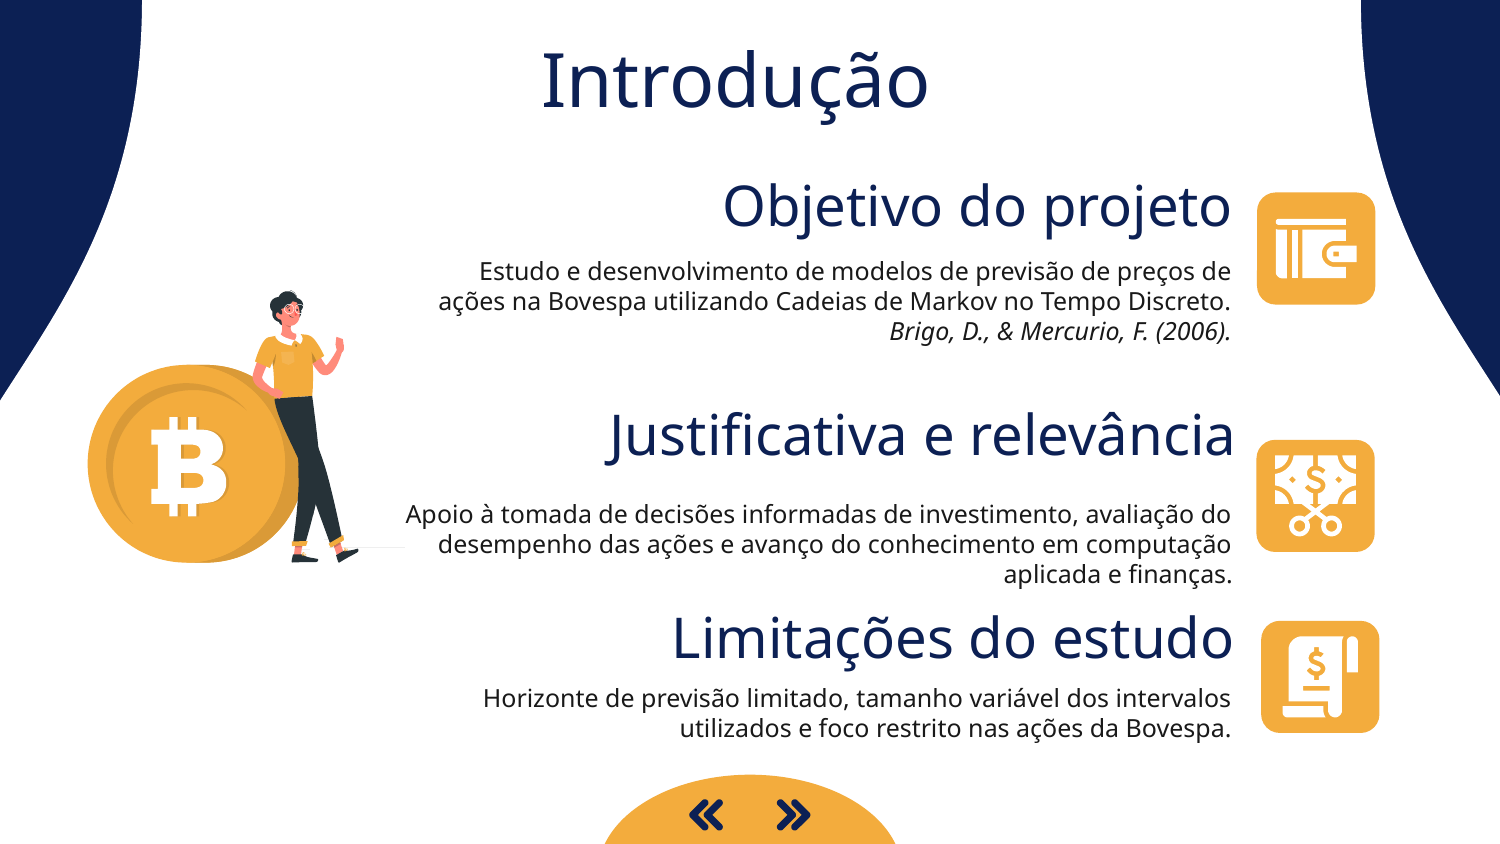

Introdução
# Objetivo do projeto
Estudo e desenvolvimento de modelos de previsão de preços de ações na Bovespa utilizando Cadeias de Markov no Tempo Discreto.
Brigo, D., & Mercurio, F. (2006).
Justificativa e relevância
Apoio à tomada de decisões informadas de investimento, avaliação do desempenho das ações e avanço do conhecimento em computação aplicada e finanças.
Limitações do estudo
Horizonte de previsão limitado, tamanho variável dos intervalos utilizados e foco restrito nas ações da Bovespa.